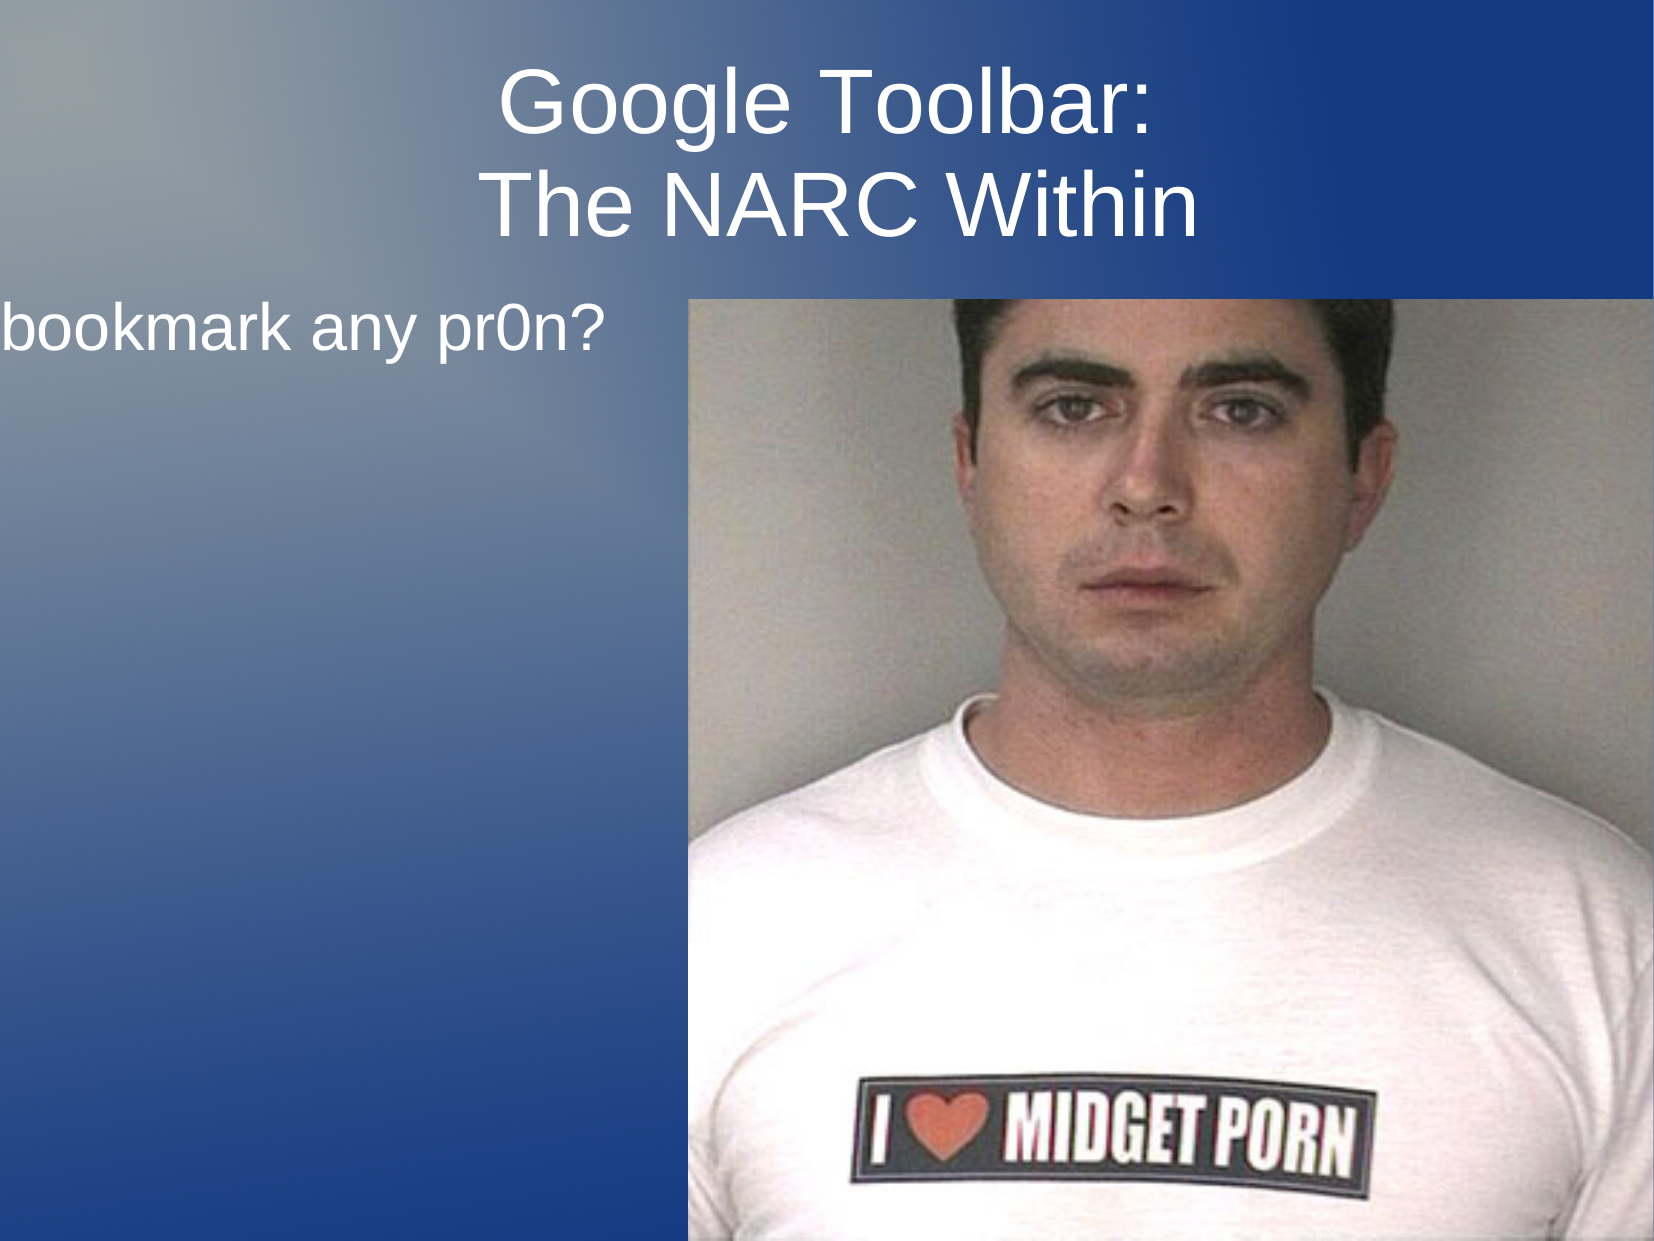

# Google Toolbar: The NARC Within
bookmark any pr0n?